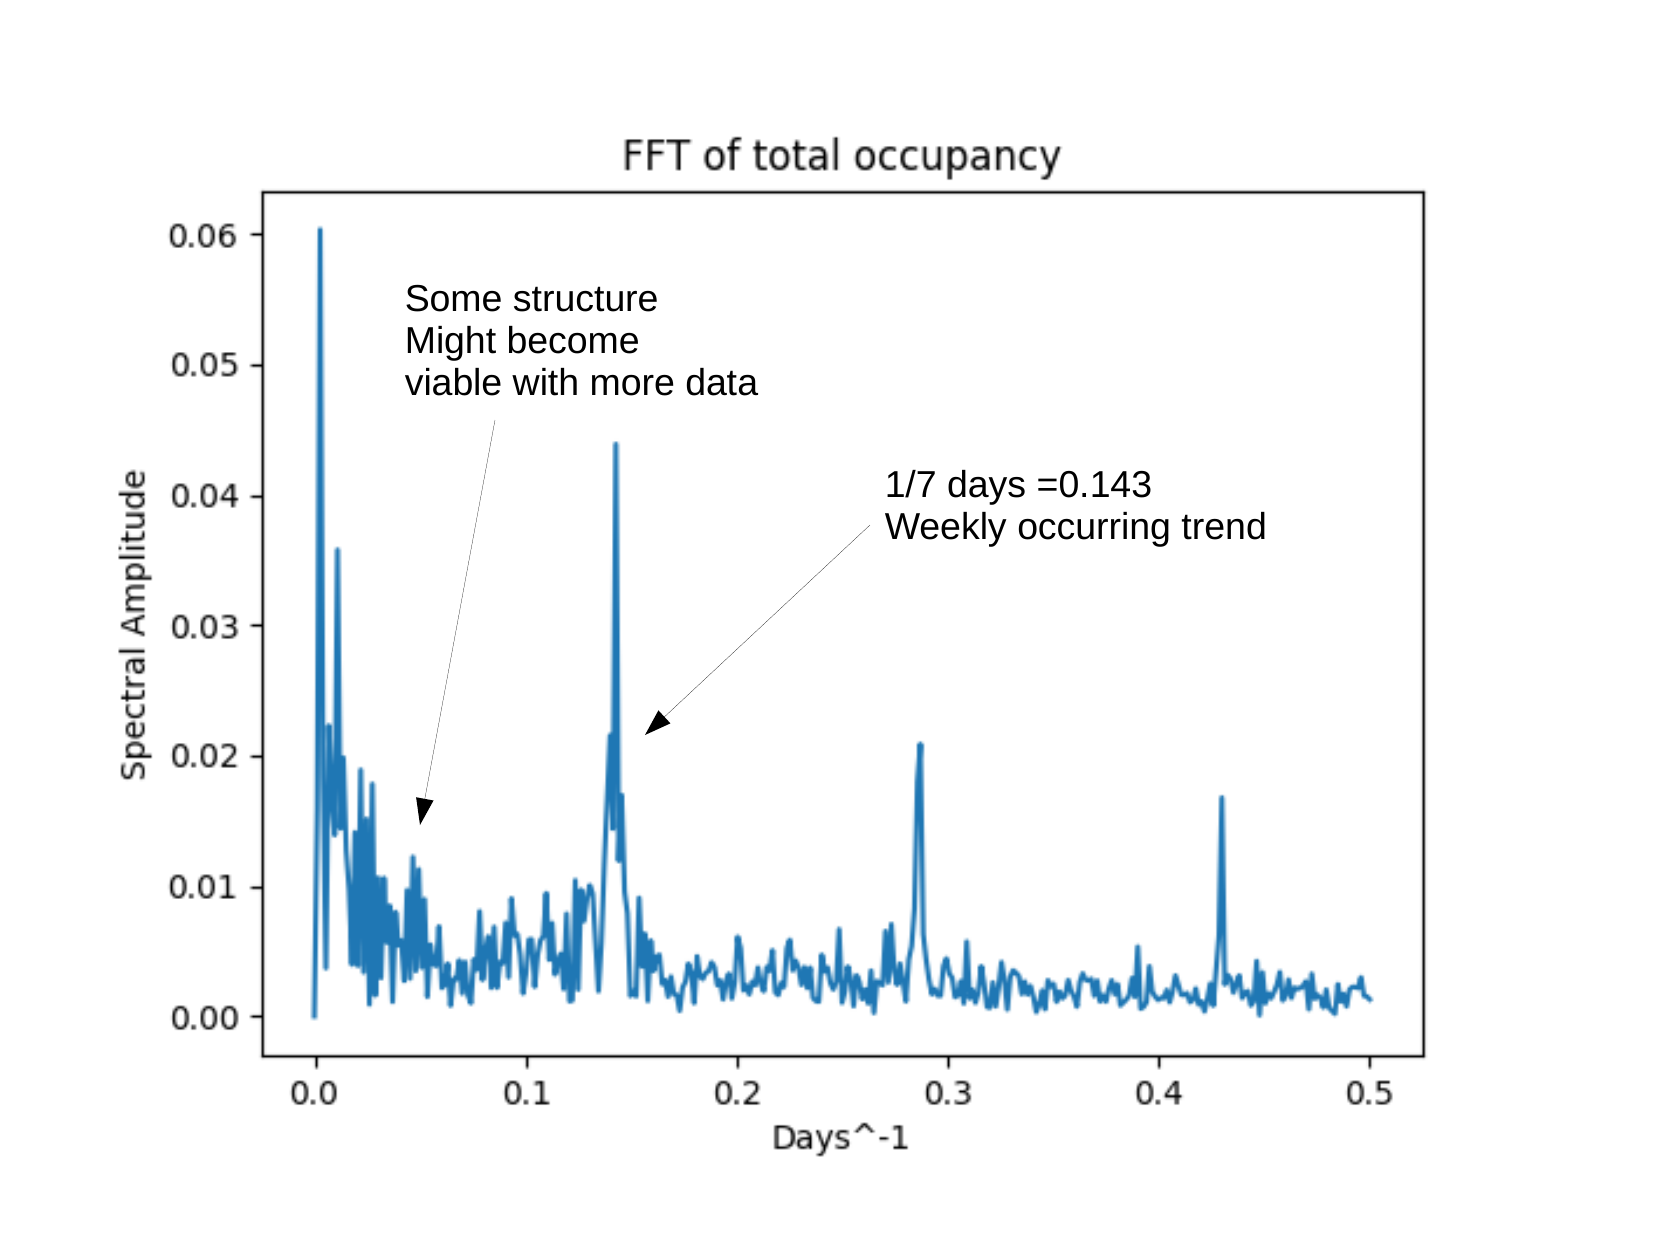

#
Some structure
Might become
viable with more data
1/7 days =0.143
Weekly occurring trend